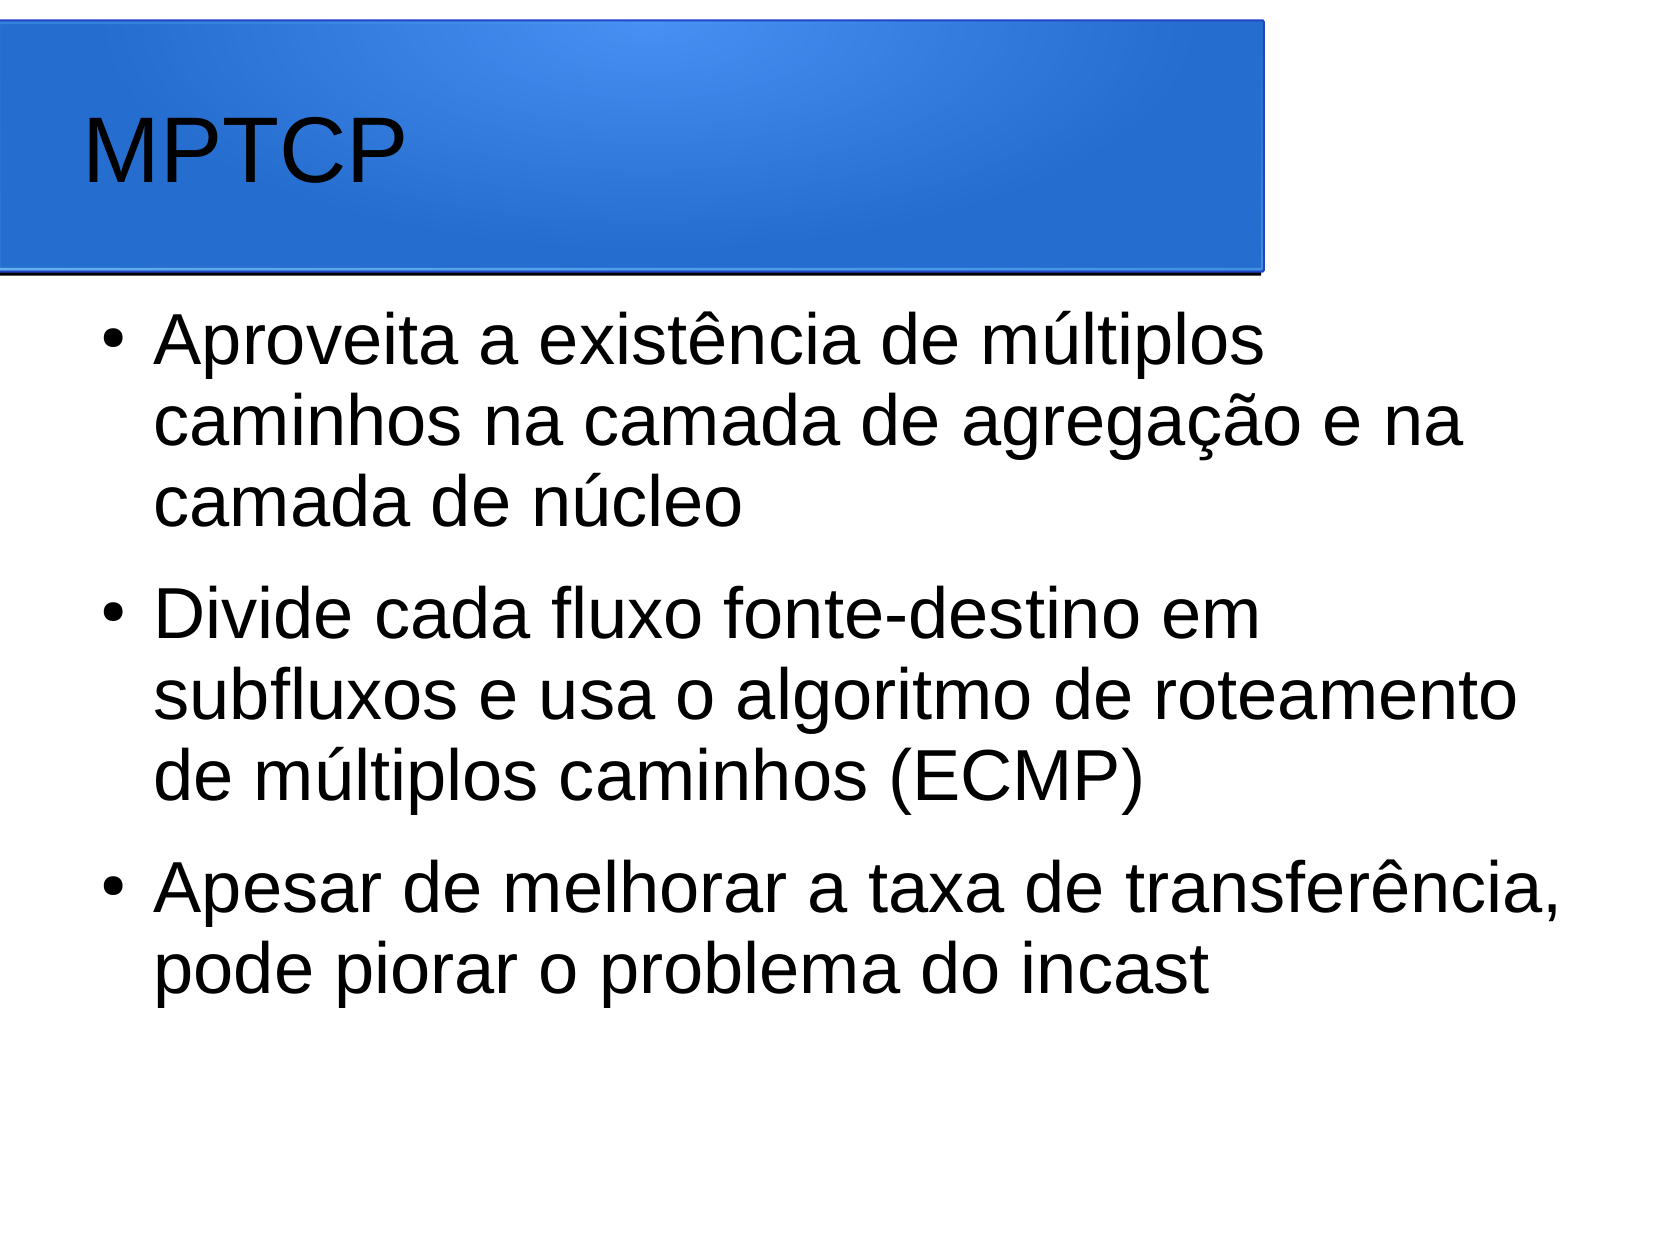

# MPTCP
Aproveita a existência de múltiplos caminhos na camada de agregação e na camada de núcleo
Divide cada fluxo fonte-destino em subfluxos e usa o algoritmo de roteamento de múltiplos caminhos (ECMP)
Apesar de melhorar a taxa de transferência, pode piorar o problema do incast